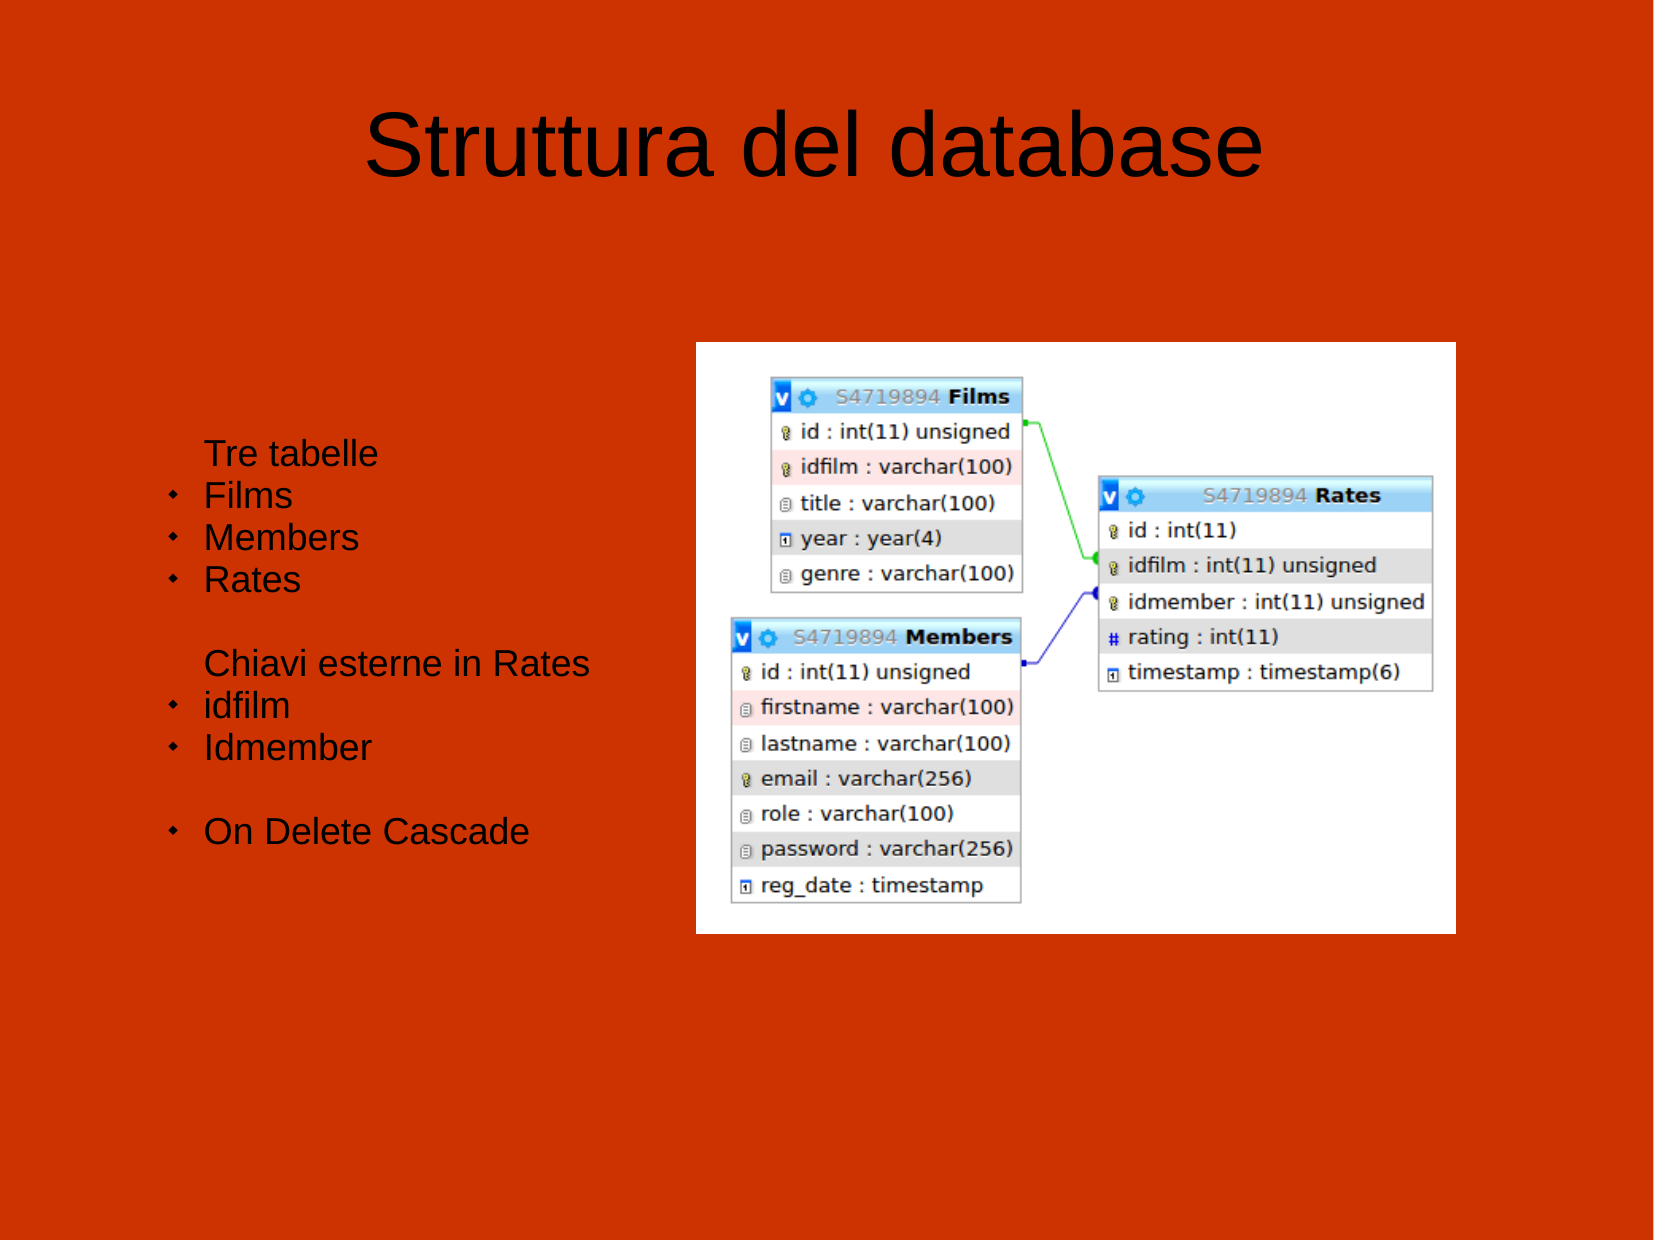

# Struttura del database
Tre tabelle
Films
Members
Rates
Chiavi esterne in Rates
idfilm
Idmember
On Delete Cascade